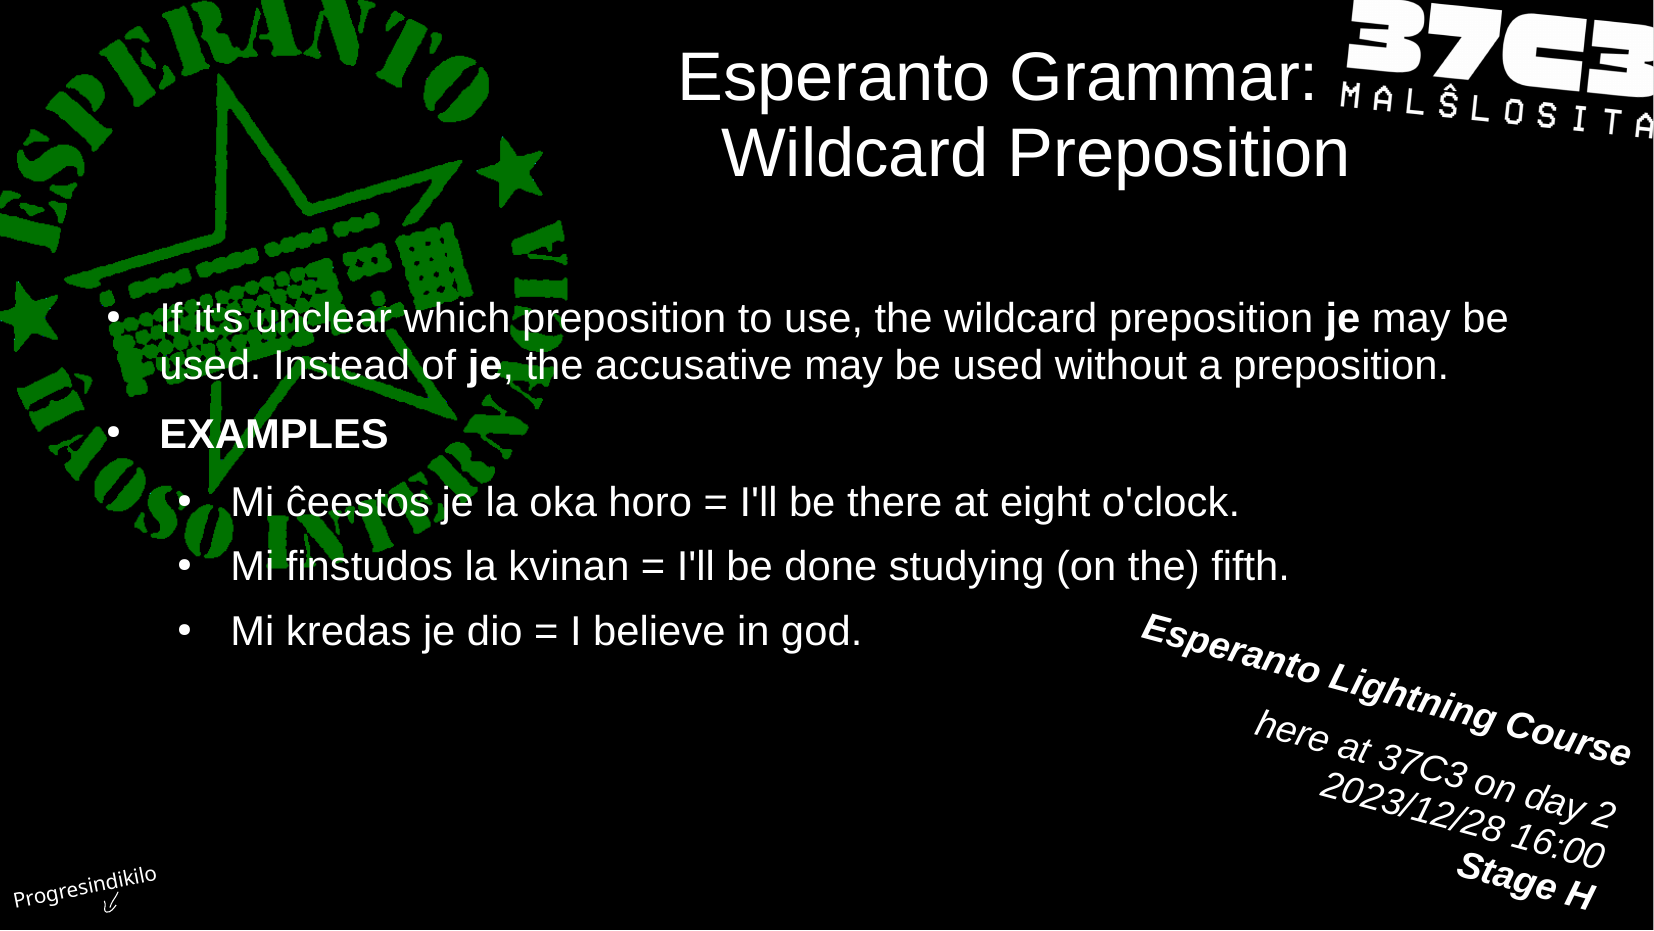

# Esperanto Grammar: Wildcard Preposition
If it's unclear which preposition to use, the wildcard preposition je may be used. Instead of je, the accusative may be used without a preposition.
EXAMPLES
Mi ĉeestos je la oka horo = I'll be there at eight o'clock.
Mi finstudos la kvinan = I'll be done studying (on the) fifth.
Mi kredas je dio = I believe in god.
Esperanto Lightning Course
here at 37C3 on day 2
2023/12/28 16:00
Stage H